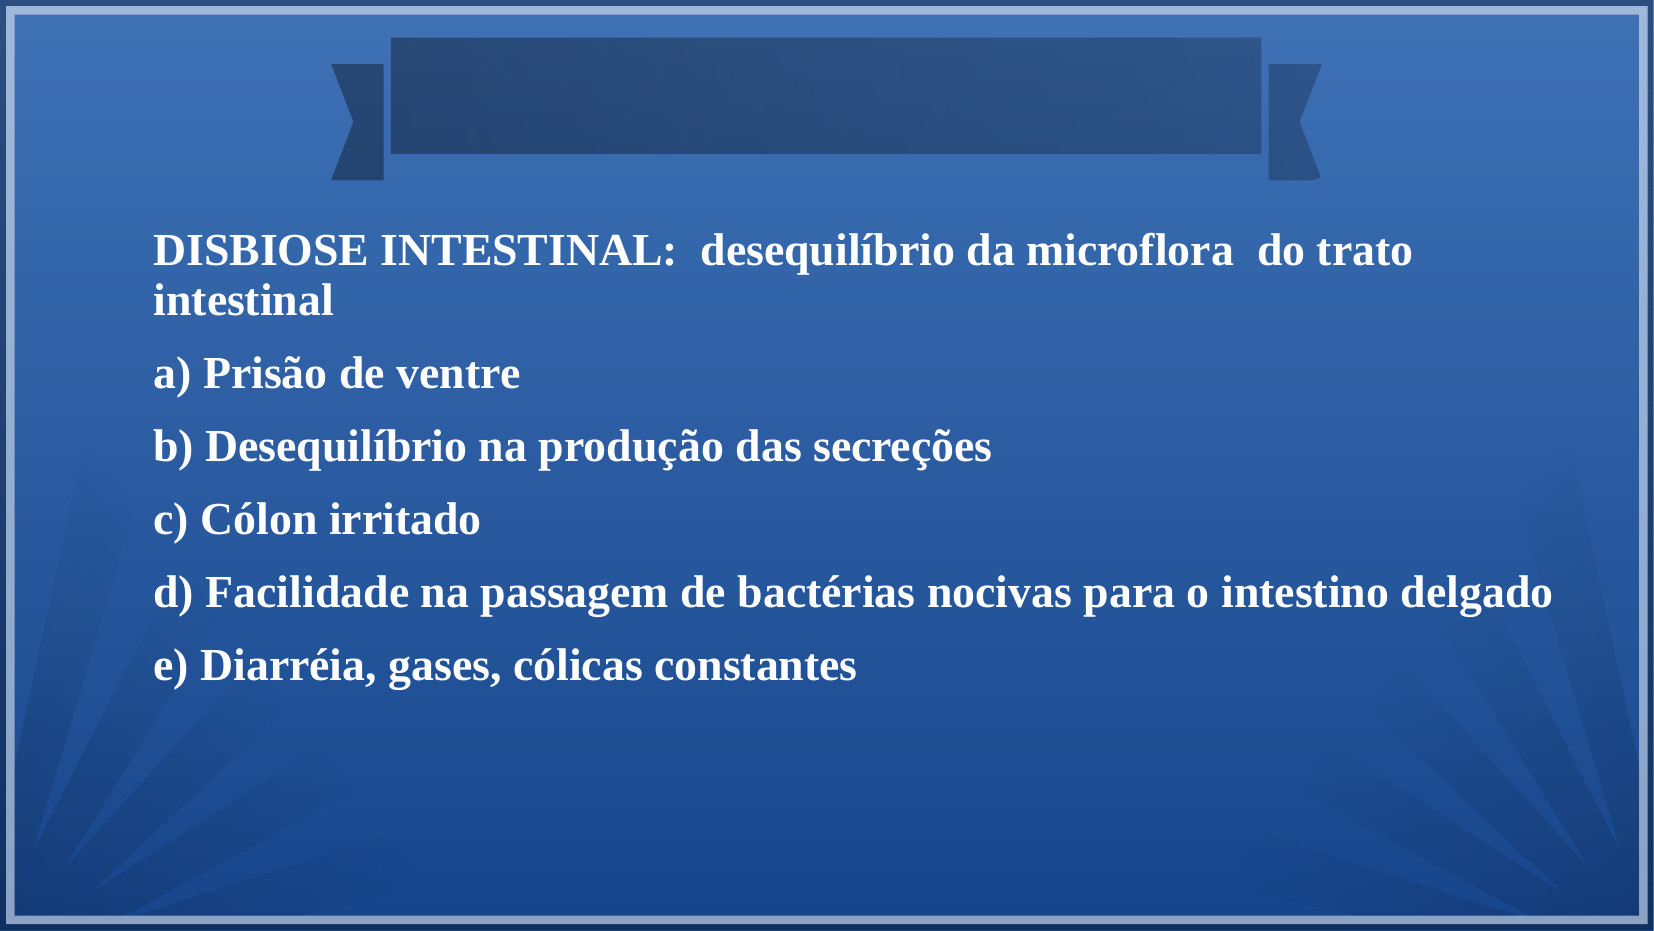

#
DISBIOSE INTESTINAL: desequilíbrio da microflora do trato intestinal
a) Prisão de ventre
b) Desequilíbrio na produção das secreções
c) Cólon irritado
d) Facilidade na passagem de bactérias nocivas para o intestino delgado
e) Diarréia, gases, cólicas constantes